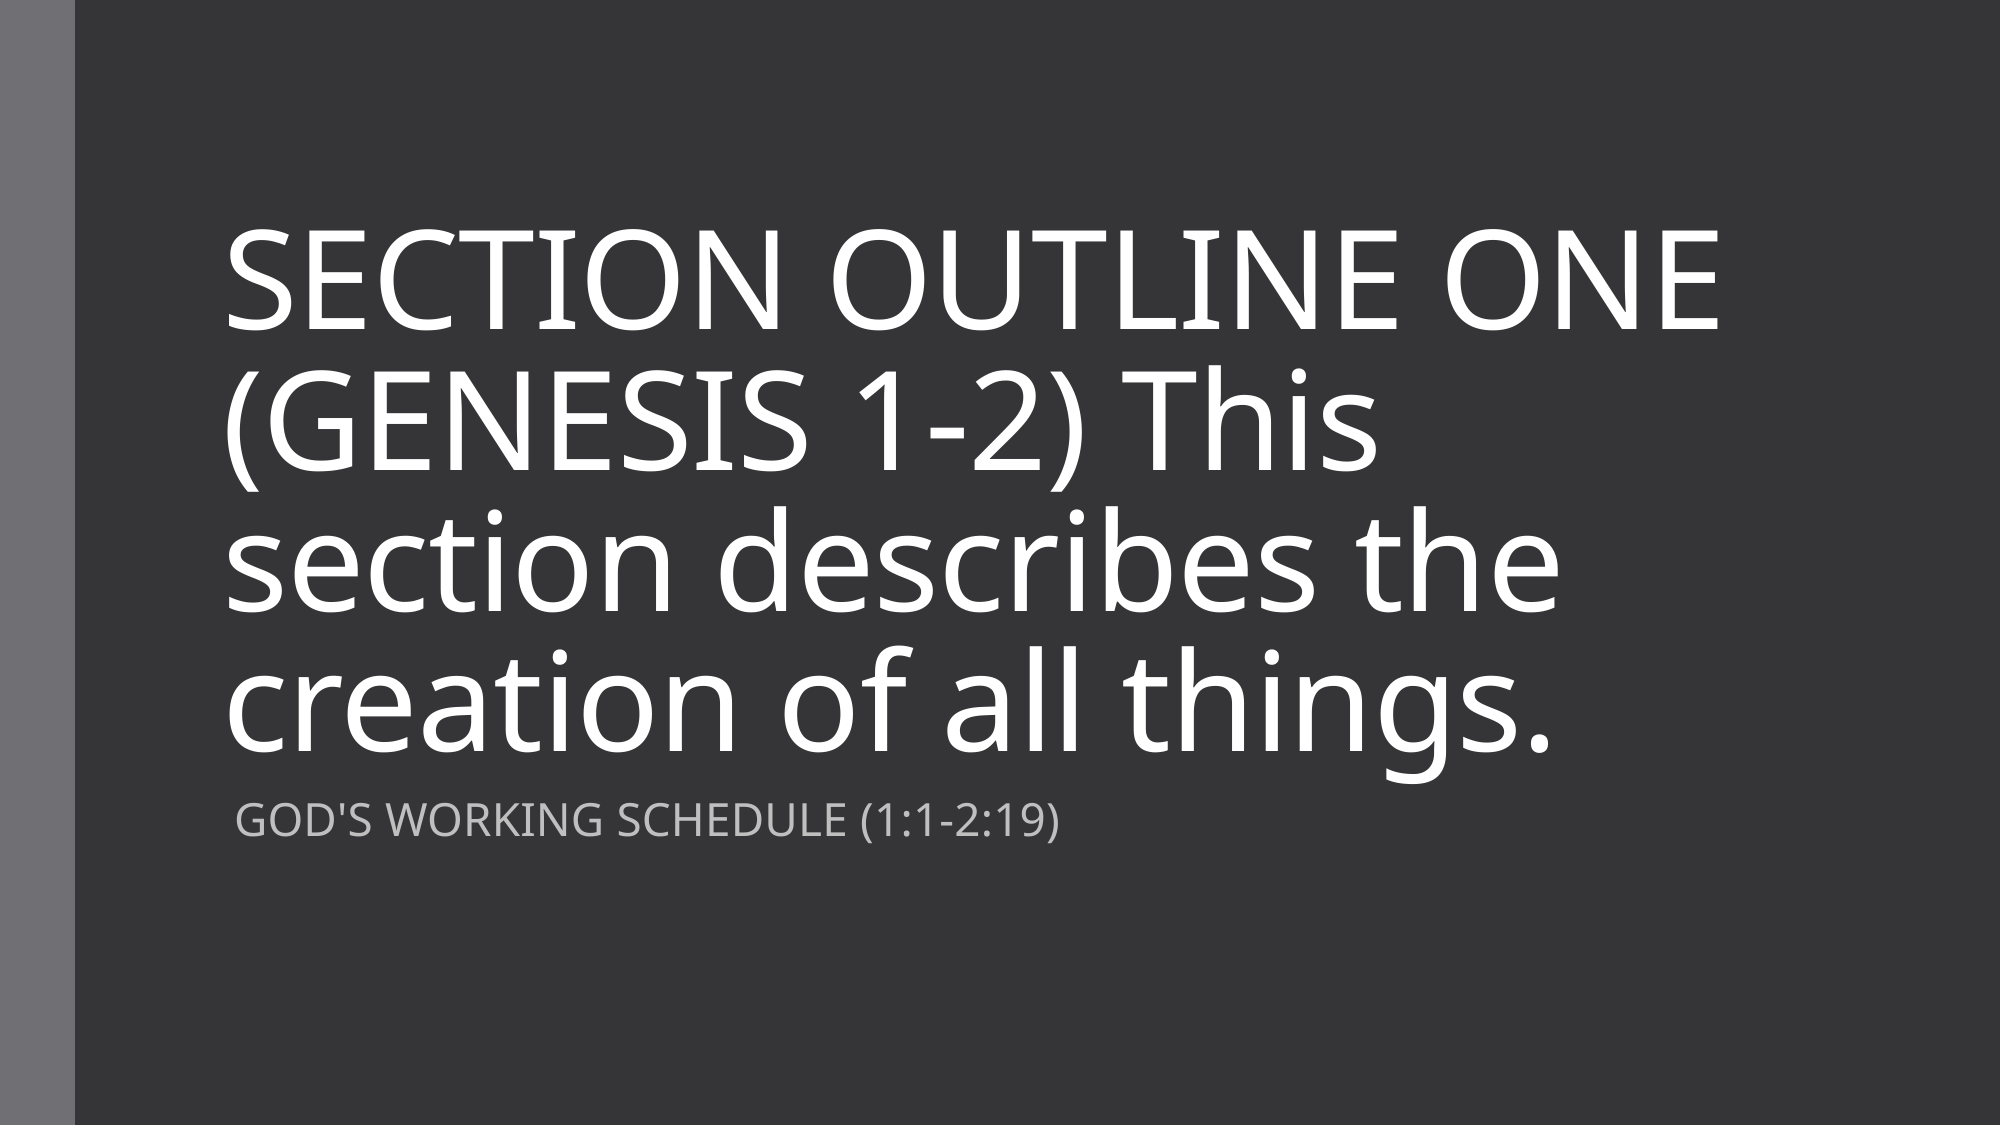

# SECTION OUTLINE ONE (GENESIS 1-2) This section describes the creation of all things.
 GOD'S WORKING SCHEDULE (1:1-2:19)